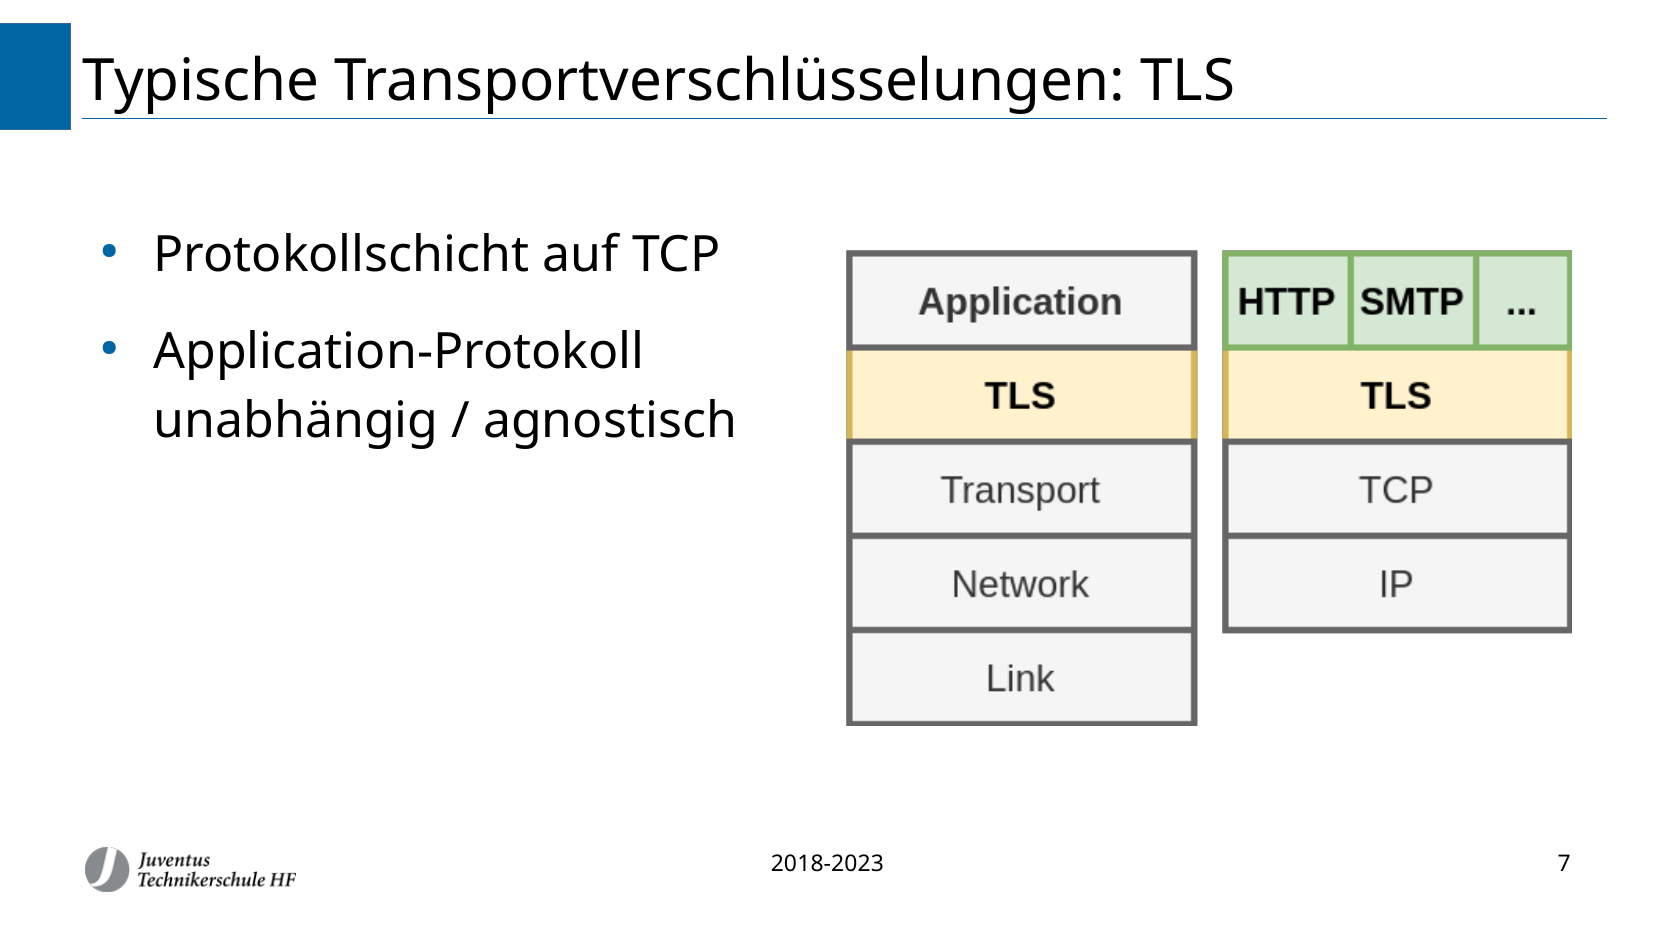

# Typische Transportverschlüsselungen: TLS
Protokollschicht auf TCP
Application-Protokoll unabhängig / agnostisch
2018-2023
7